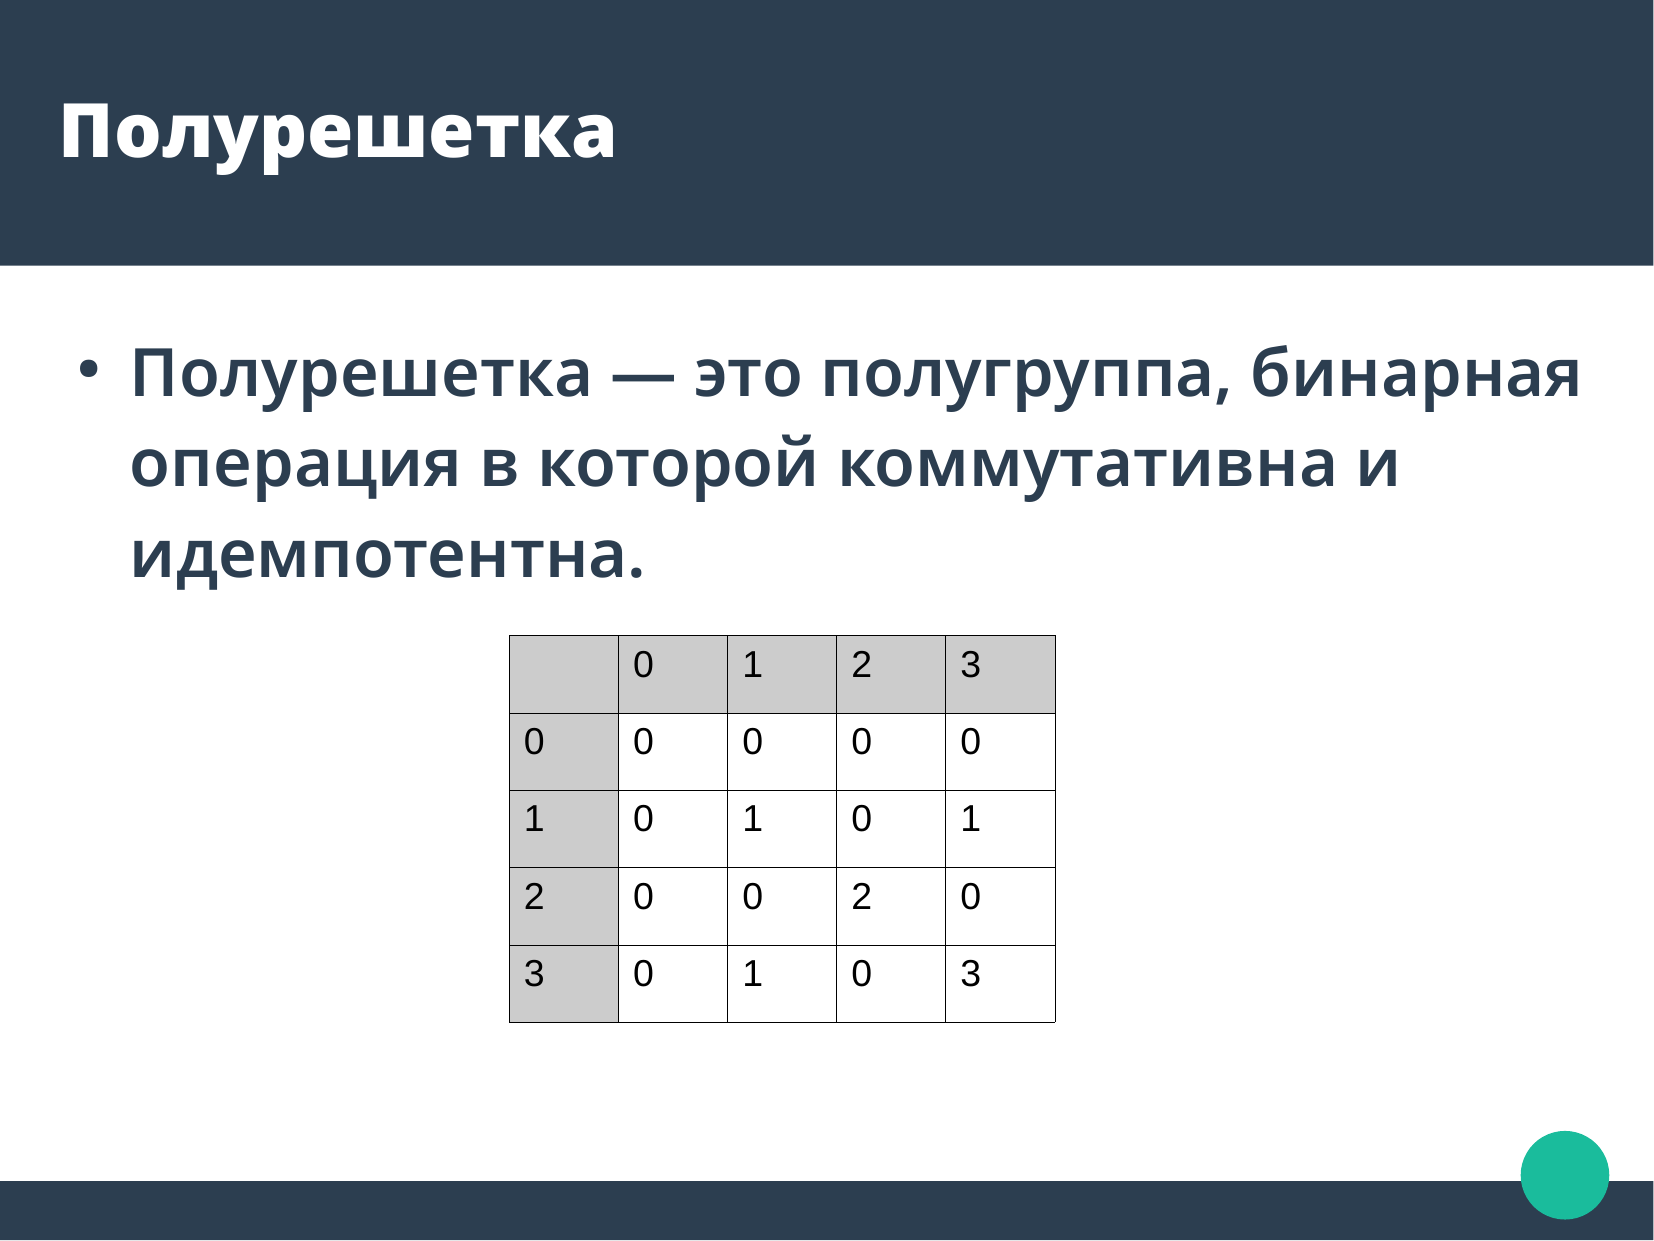

# Полурешетка
Полурешетка — это полугруппа, бинарная операция в которой коммутативна и идемпотентна.
| | 0 | 1 | 2 | 3 |
| --- | --- | --- | --- | --- |
| 0 | 0 | 0 | 0 | 0 |
| 1 | 0 | 1 | 0 | 1 |
| 2 | 0 | 0 | 2 | 0 |
| 3 | 0 | 1 | 0 | 3 |